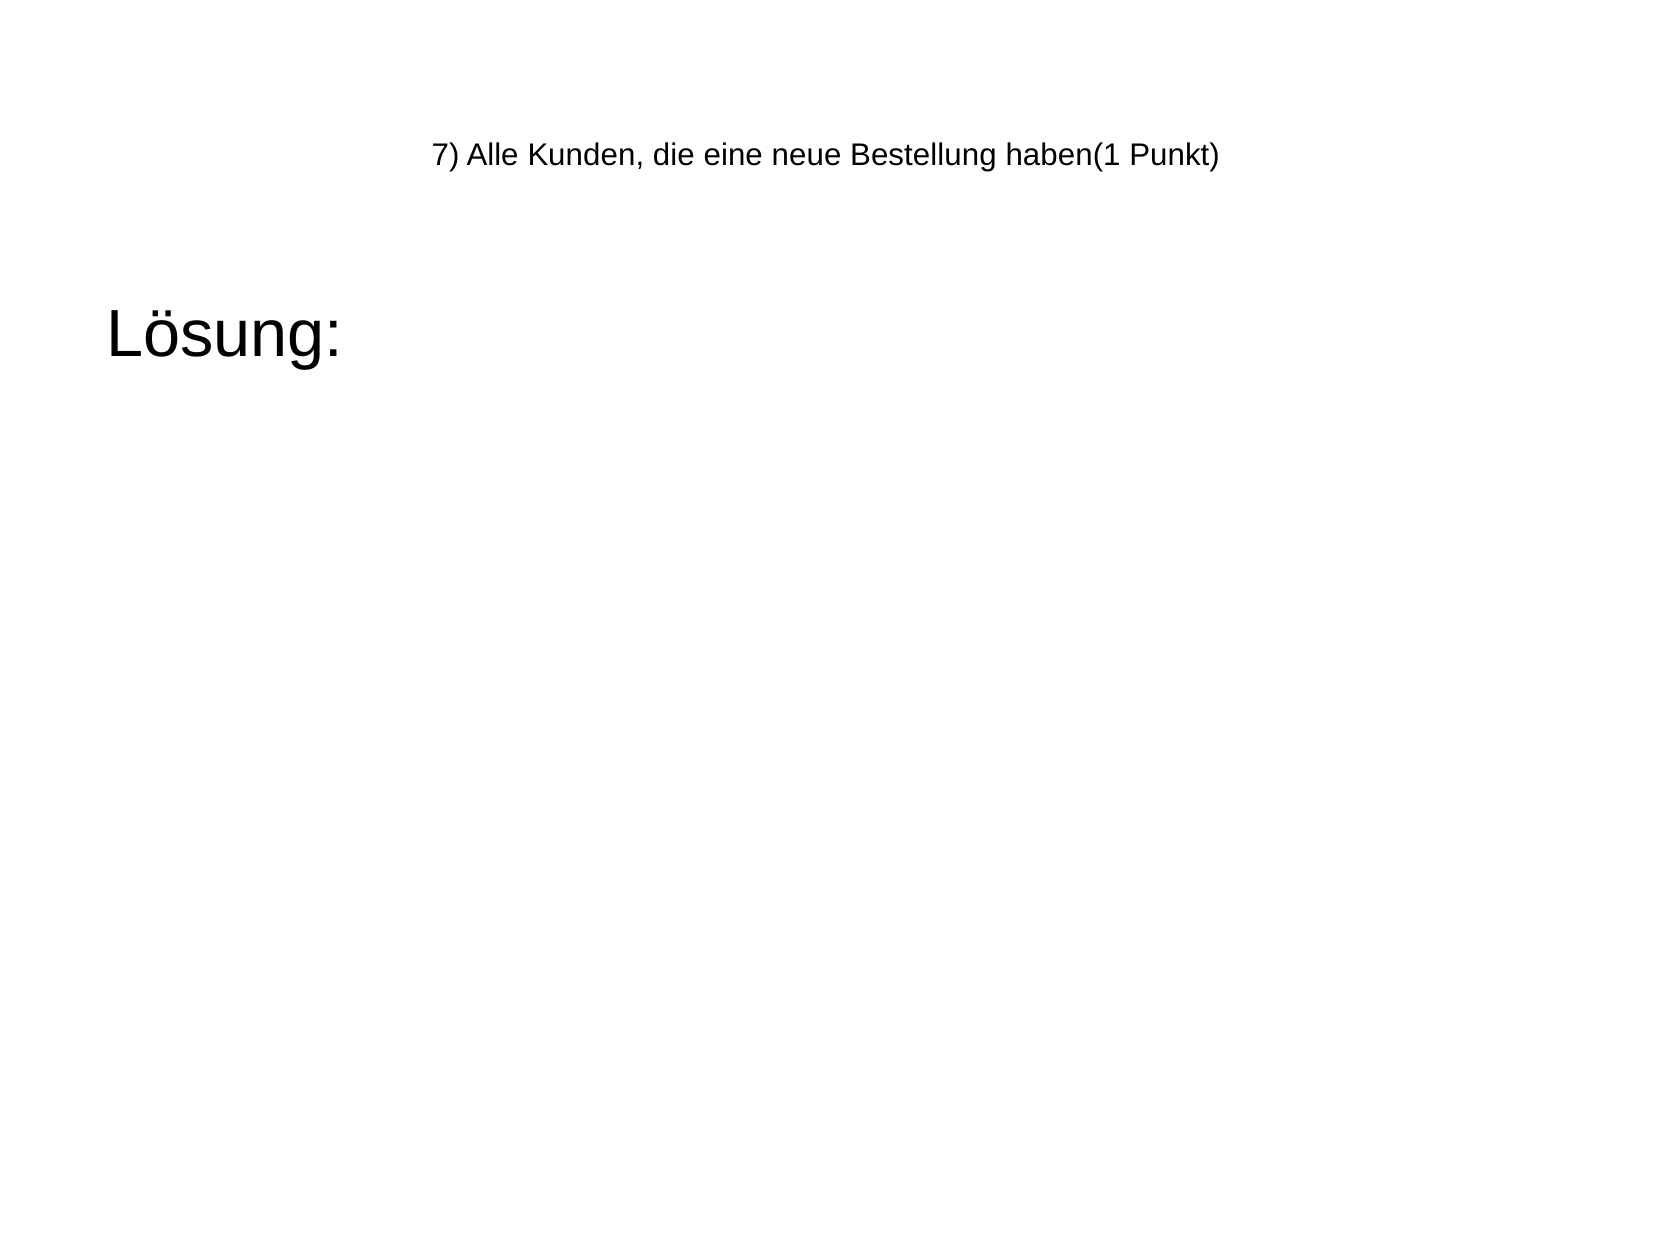

# 7) Alle Kunden, die eine neue Bestellung haben(1 Punkt)
Lösung: